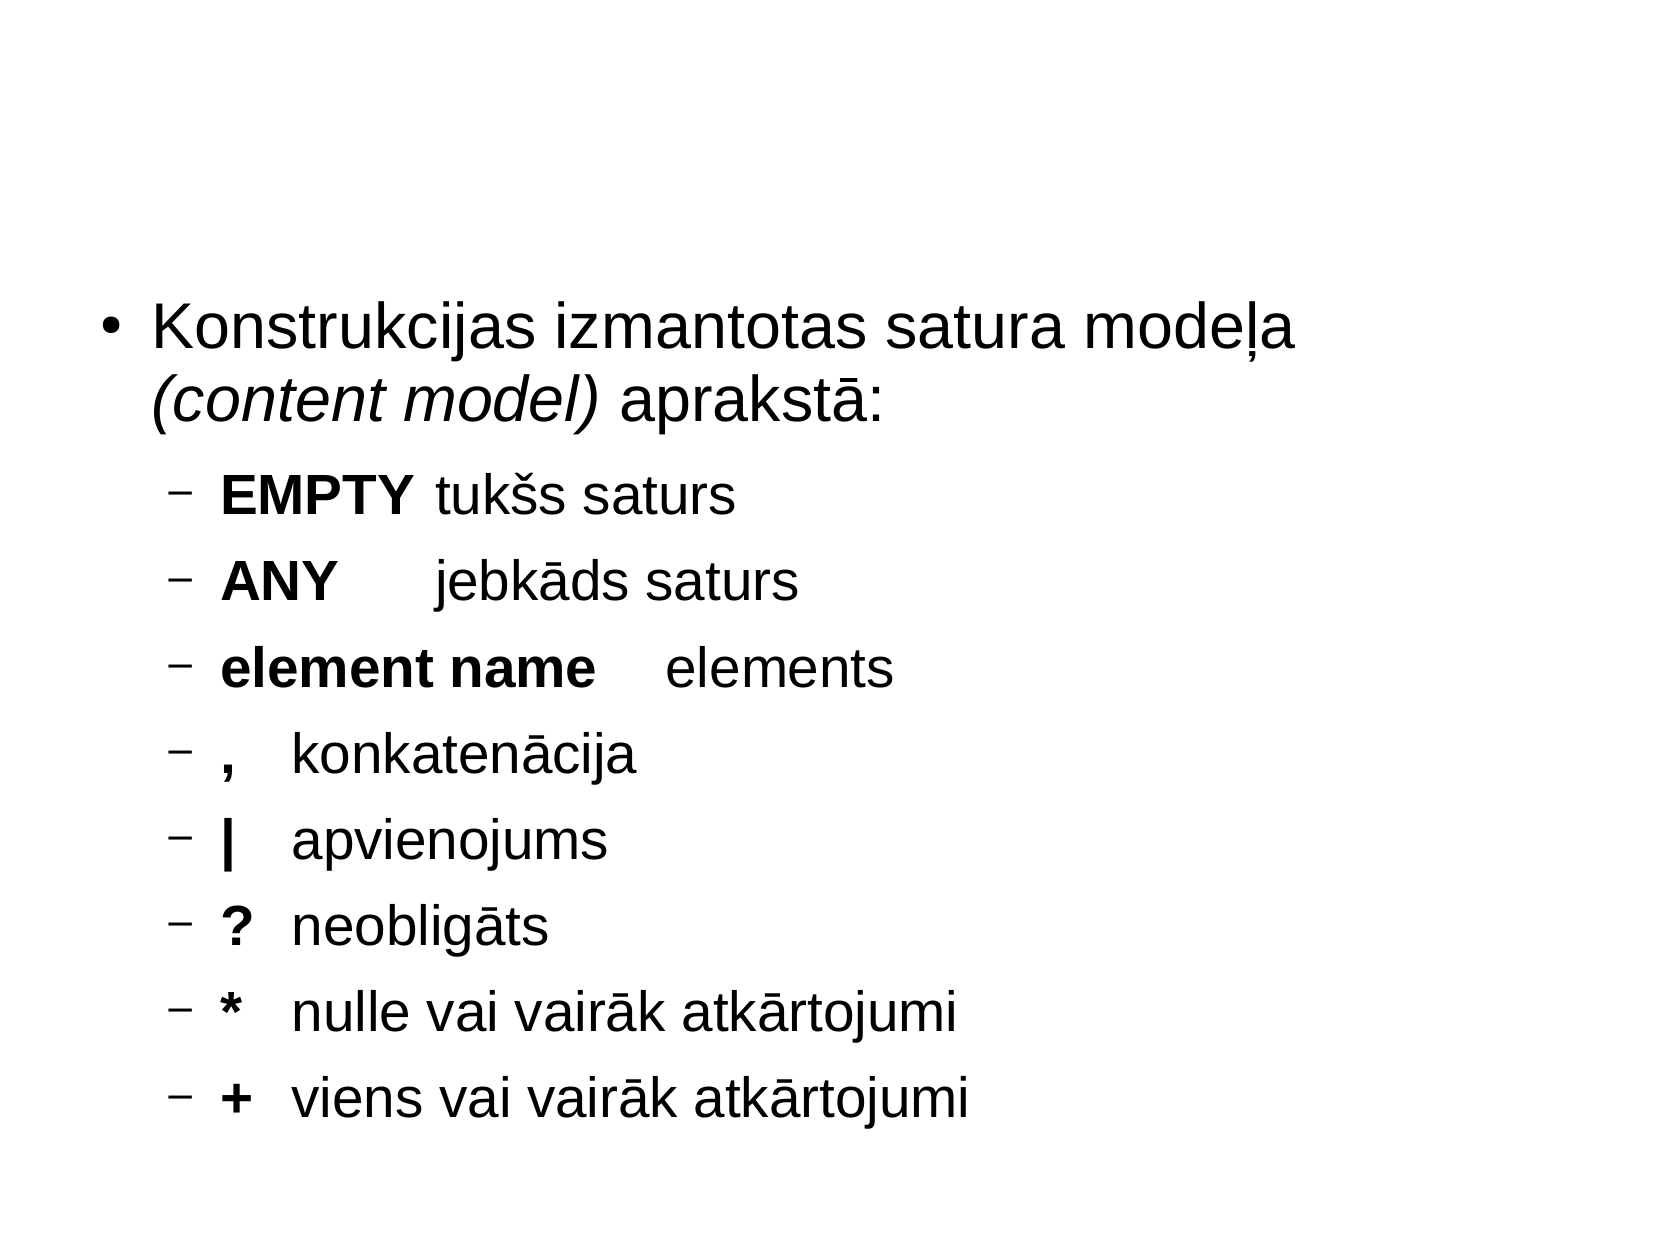

#
Konstrukcijas izmantotas satura modeļa (content model) aprakstā:
EMPTY 				tukšs saturs
ANY					jebkāds saturs
element name	 elements
, 						konkatenācija
| 						apvienojums
?						neobligāts
*						nulle vai vairāk atkārtojumi
+	viens vai vairāk atkārtojumi